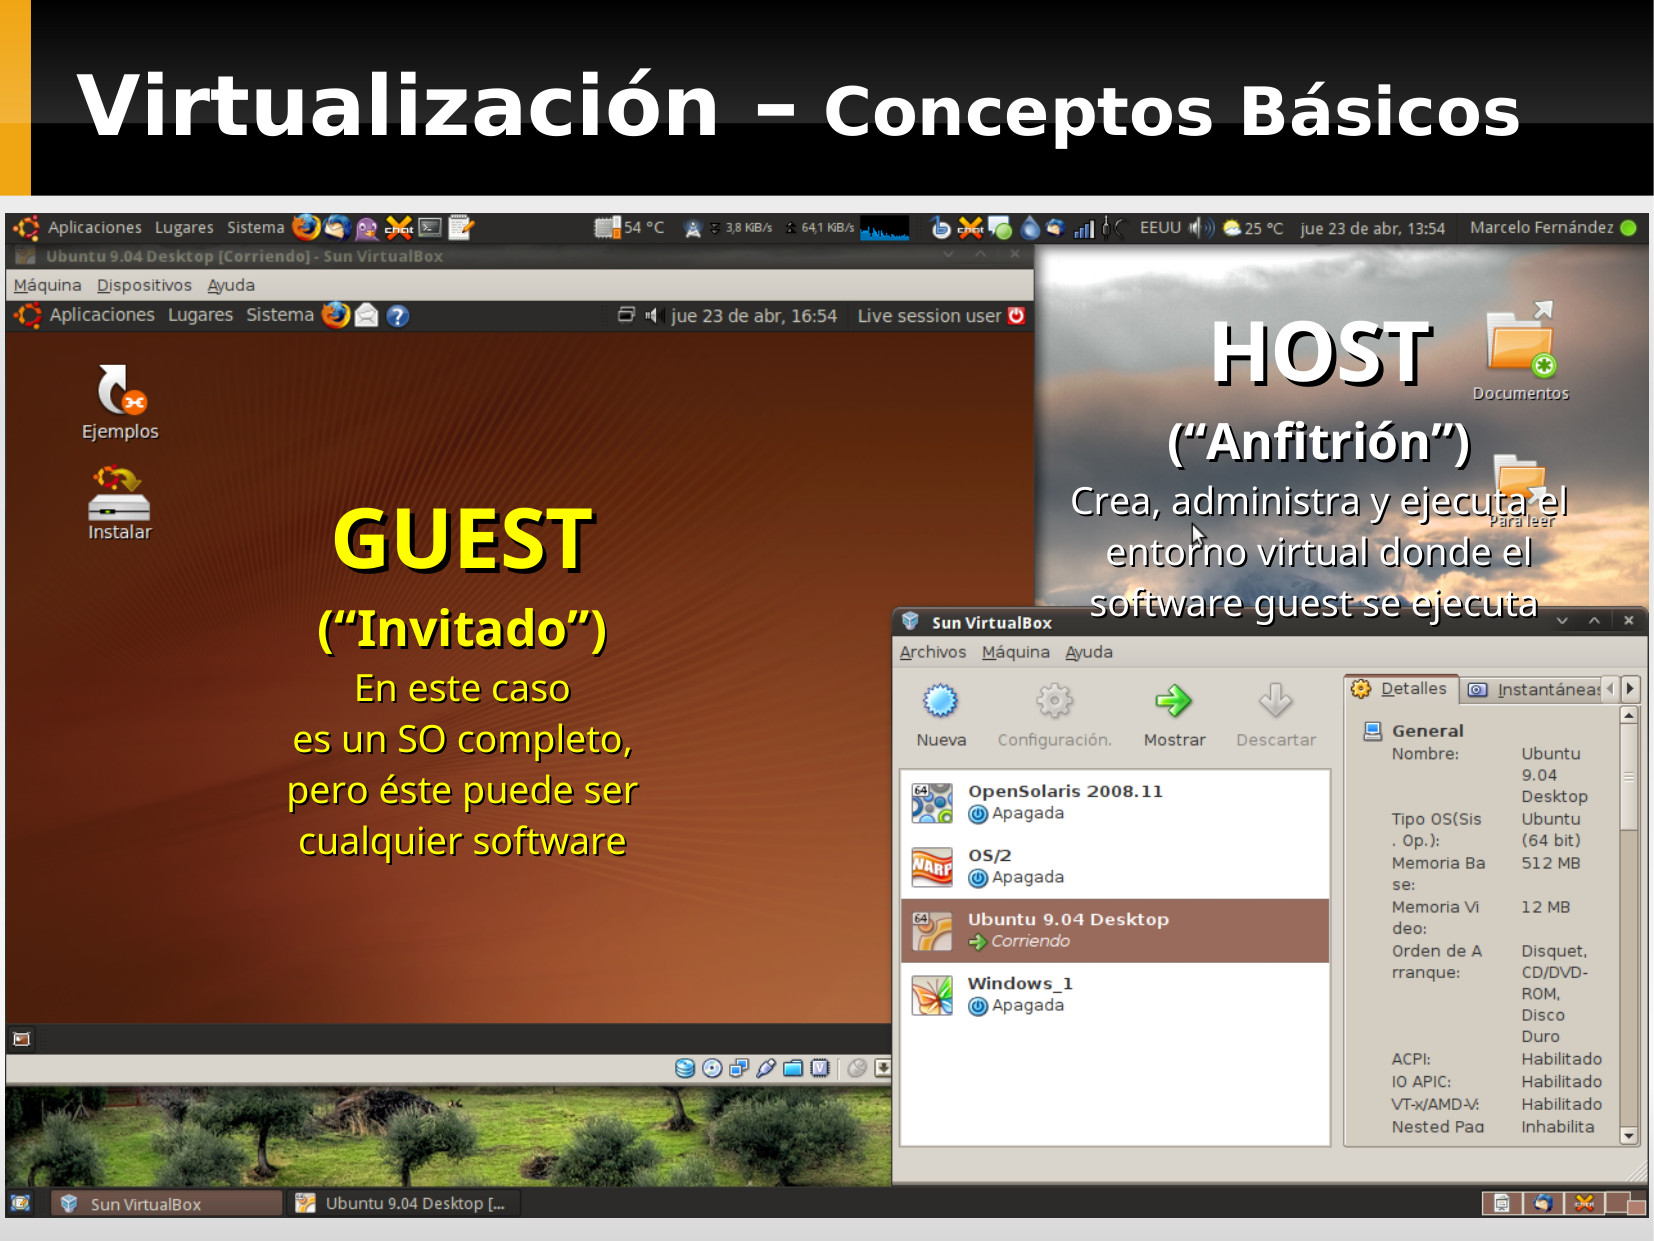

# Virtualización – Conceptos Básicos
HOST
(“Anfitrión”)
Crea, administra y ejecuta el entorno virtual donde el software guest se ejecuta
GUEST
(“Invitado”)
En este caso
es un SO completo,
pero éste puede ser
cualquier software